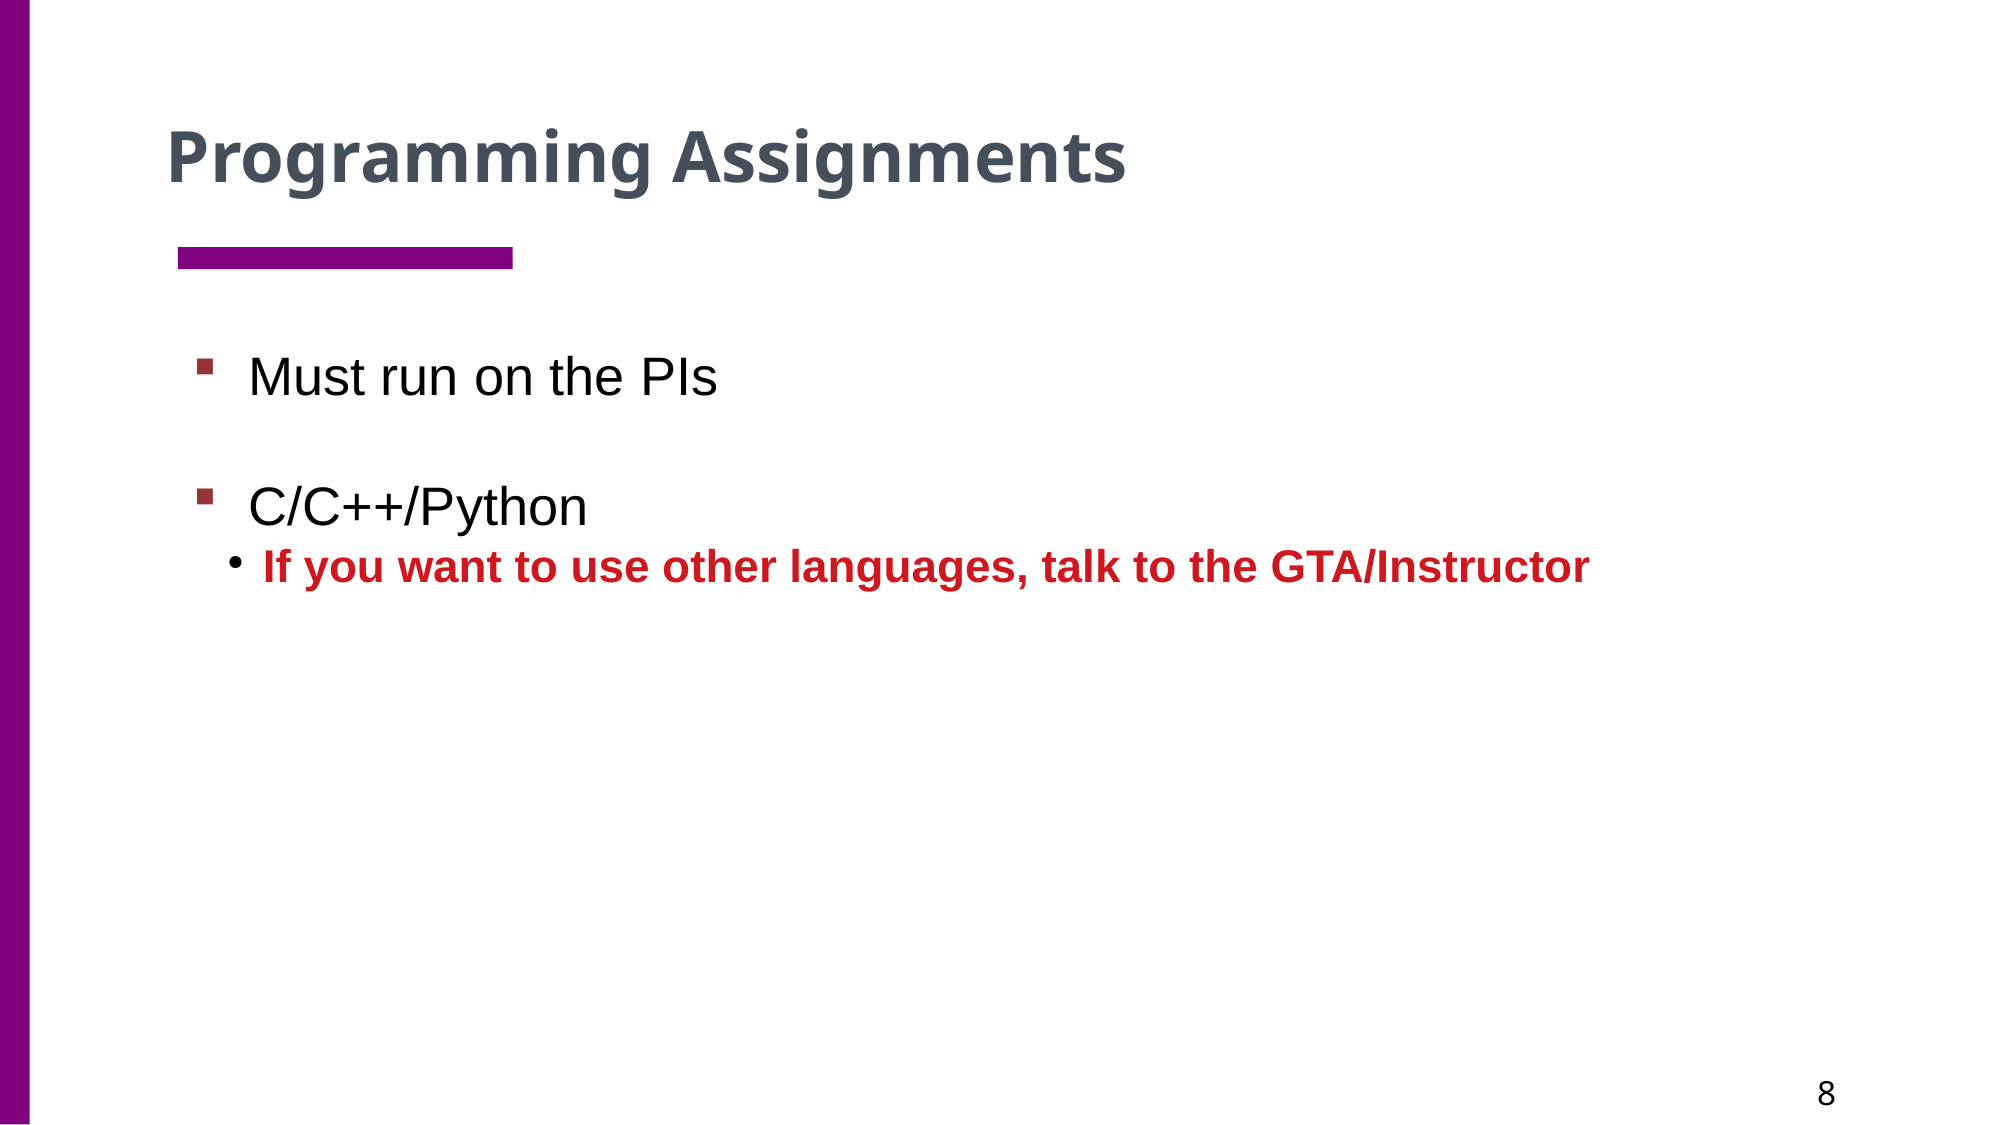

Programming Assignments
Must run on the PIs
C/C++/Python
If you want to use other languages, talk to the GTA/Instructor